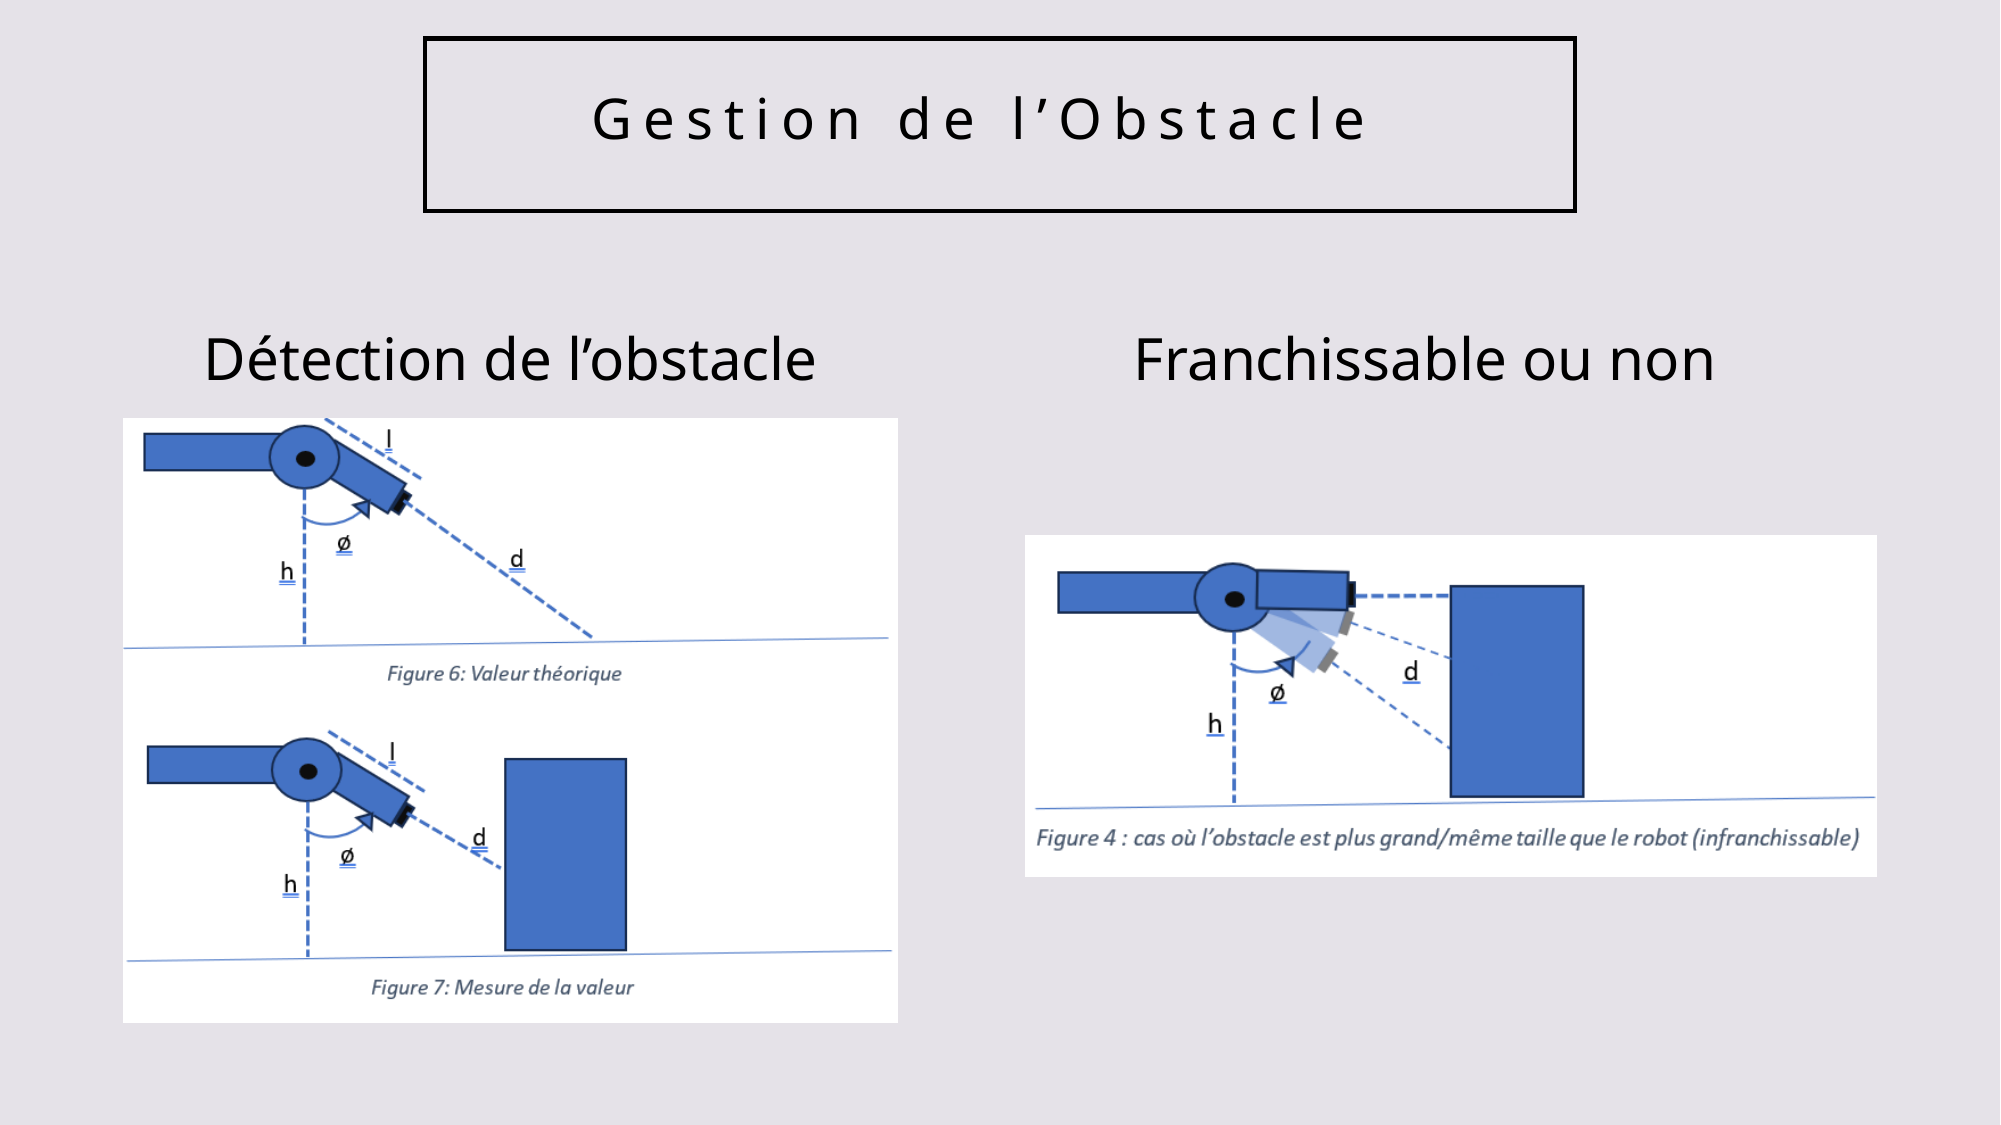

# Gestion de l’Obstacle
Détection de l’obstacle
Franchissable ou non